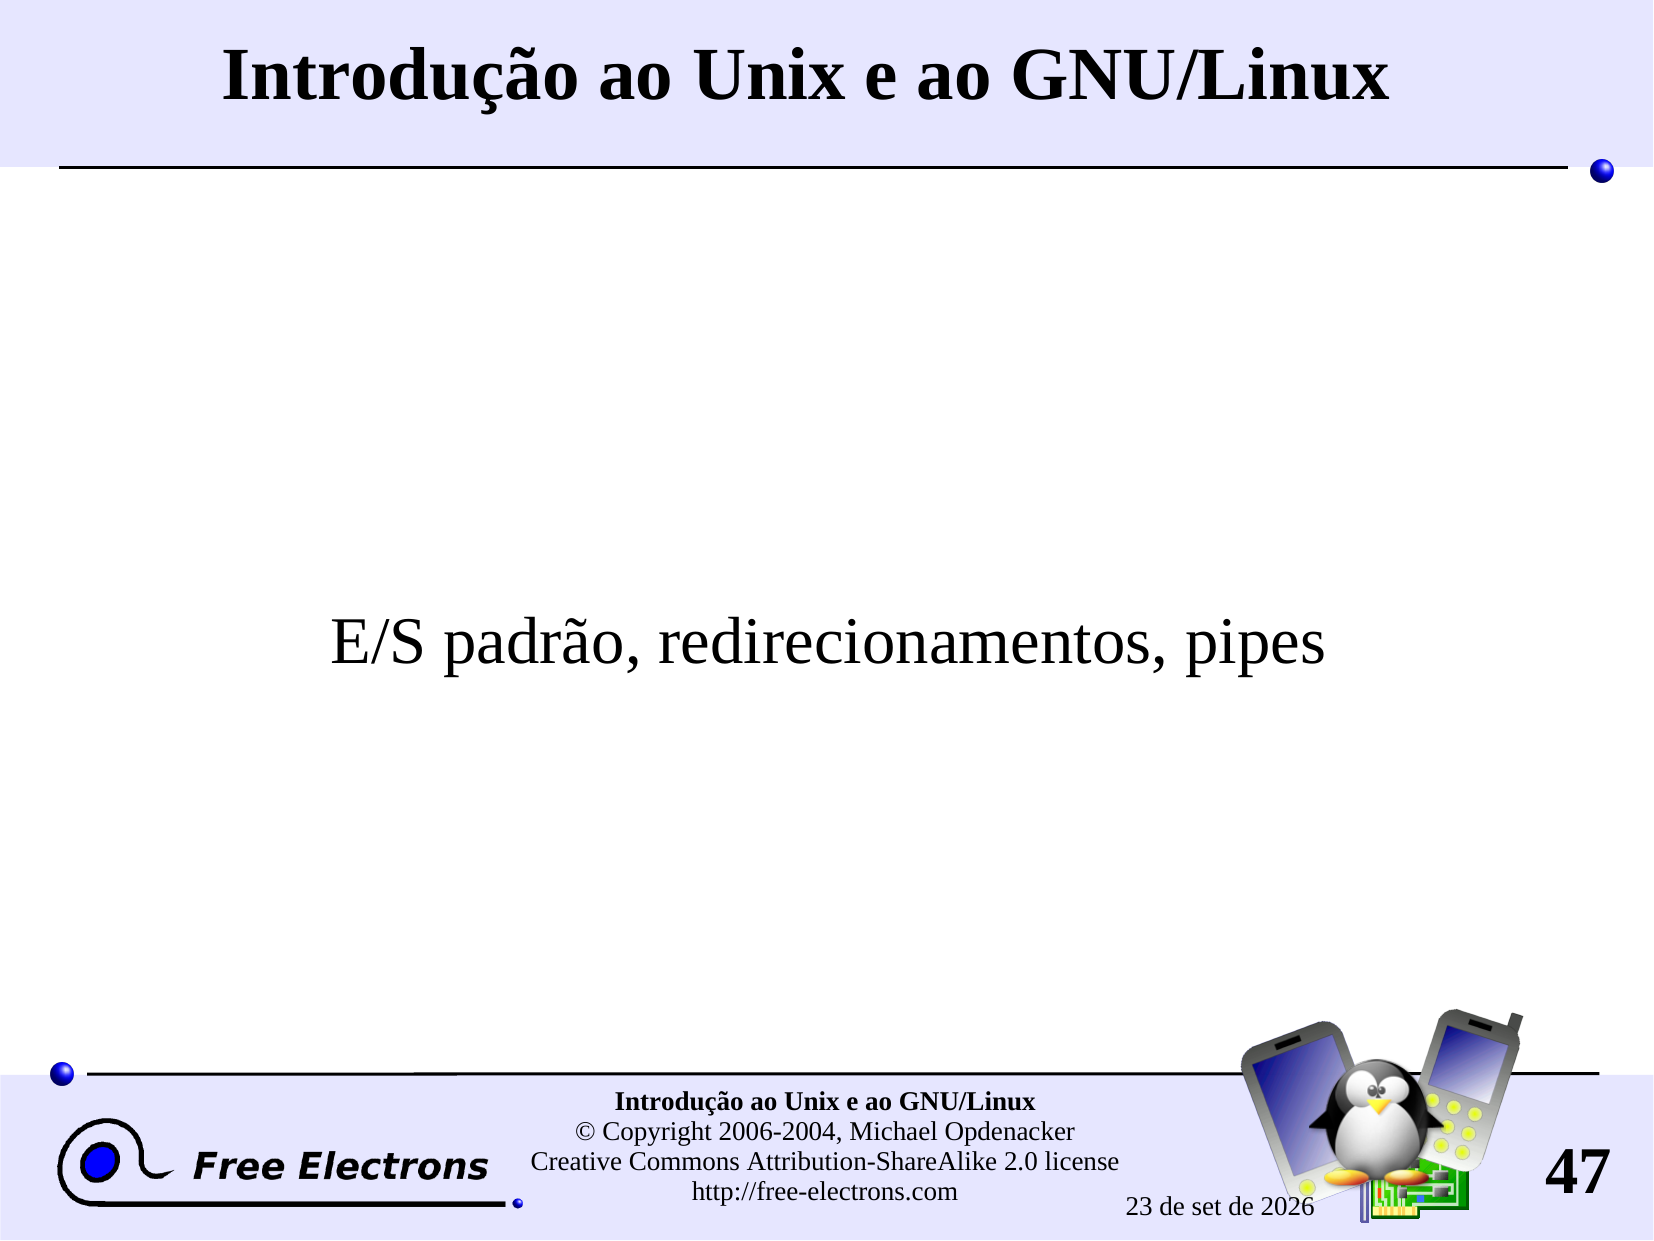

# Introdução ao Unix e ao GNU/Linux
E/S padrão, redirecionamentos, pipes